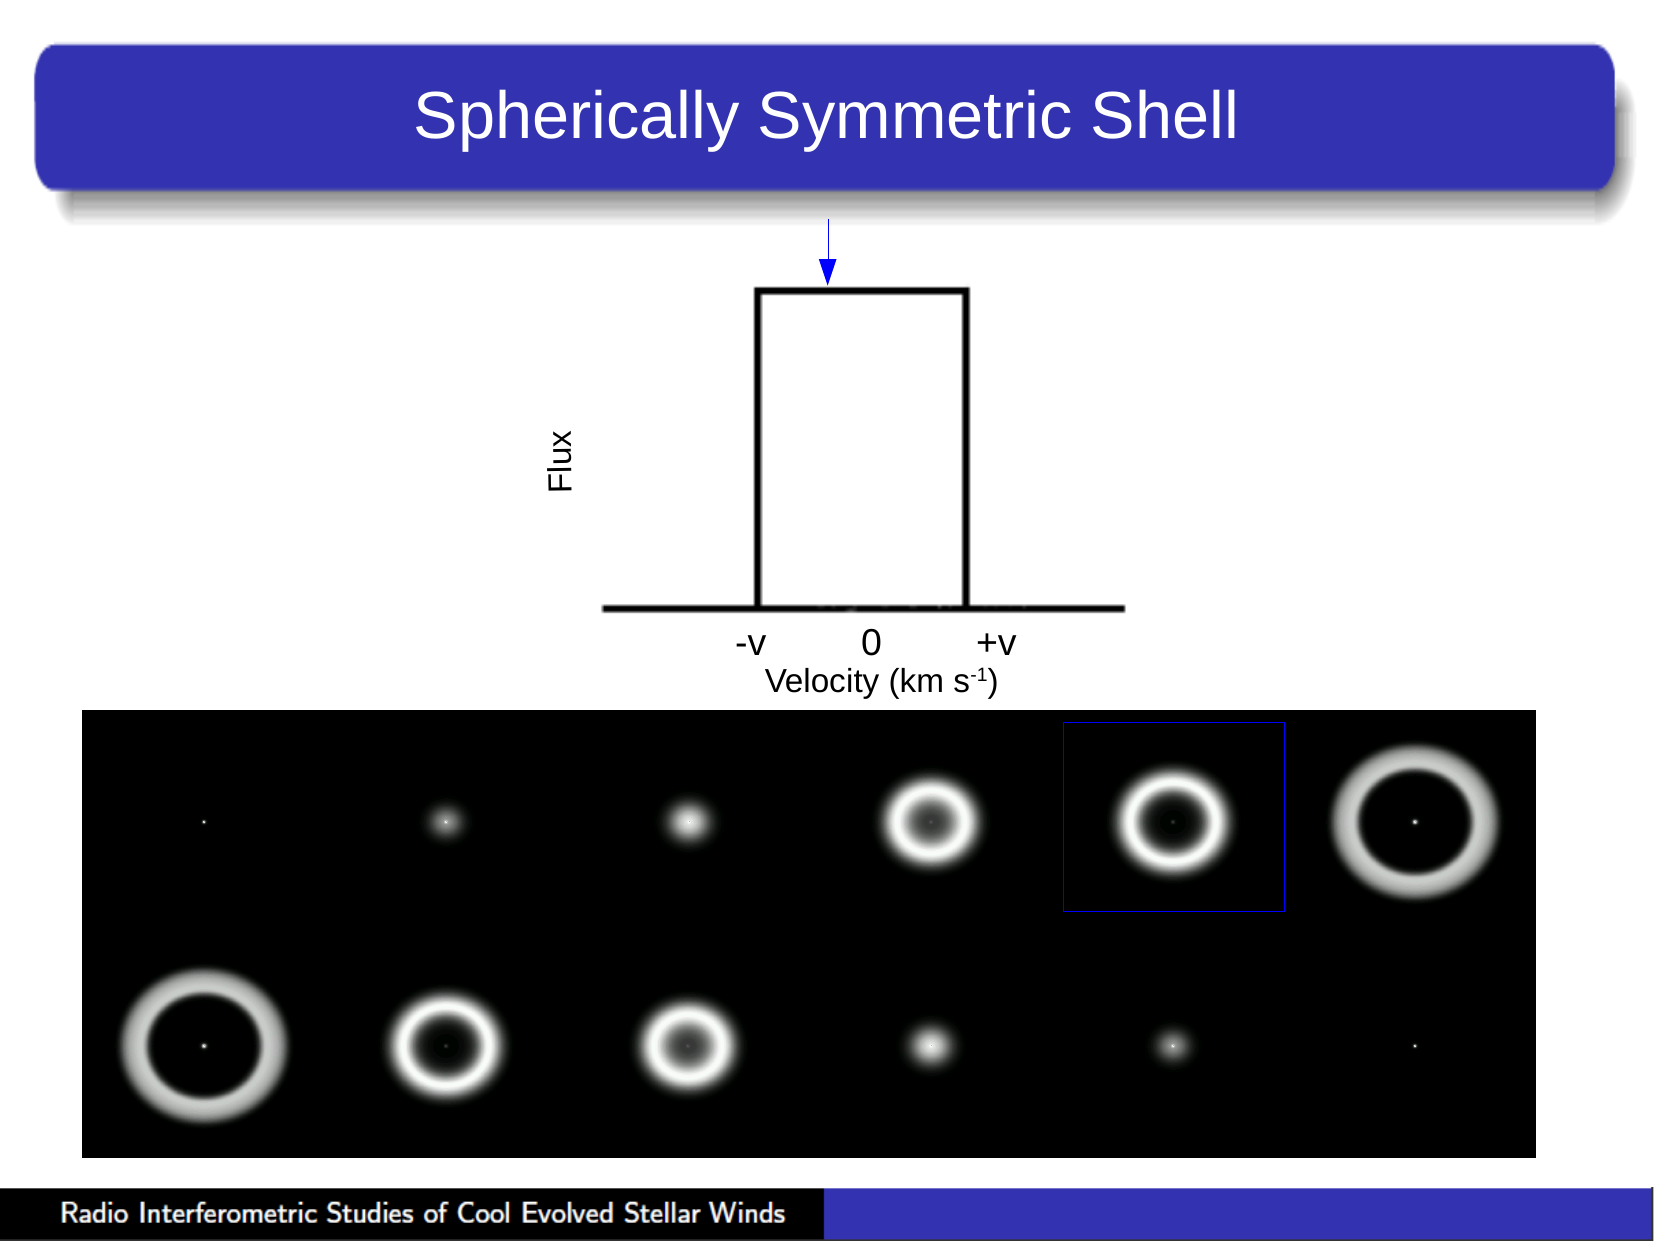

Spherically Symmetric Shell
Flux
-v	 0 +v
Velocity (km s-1)